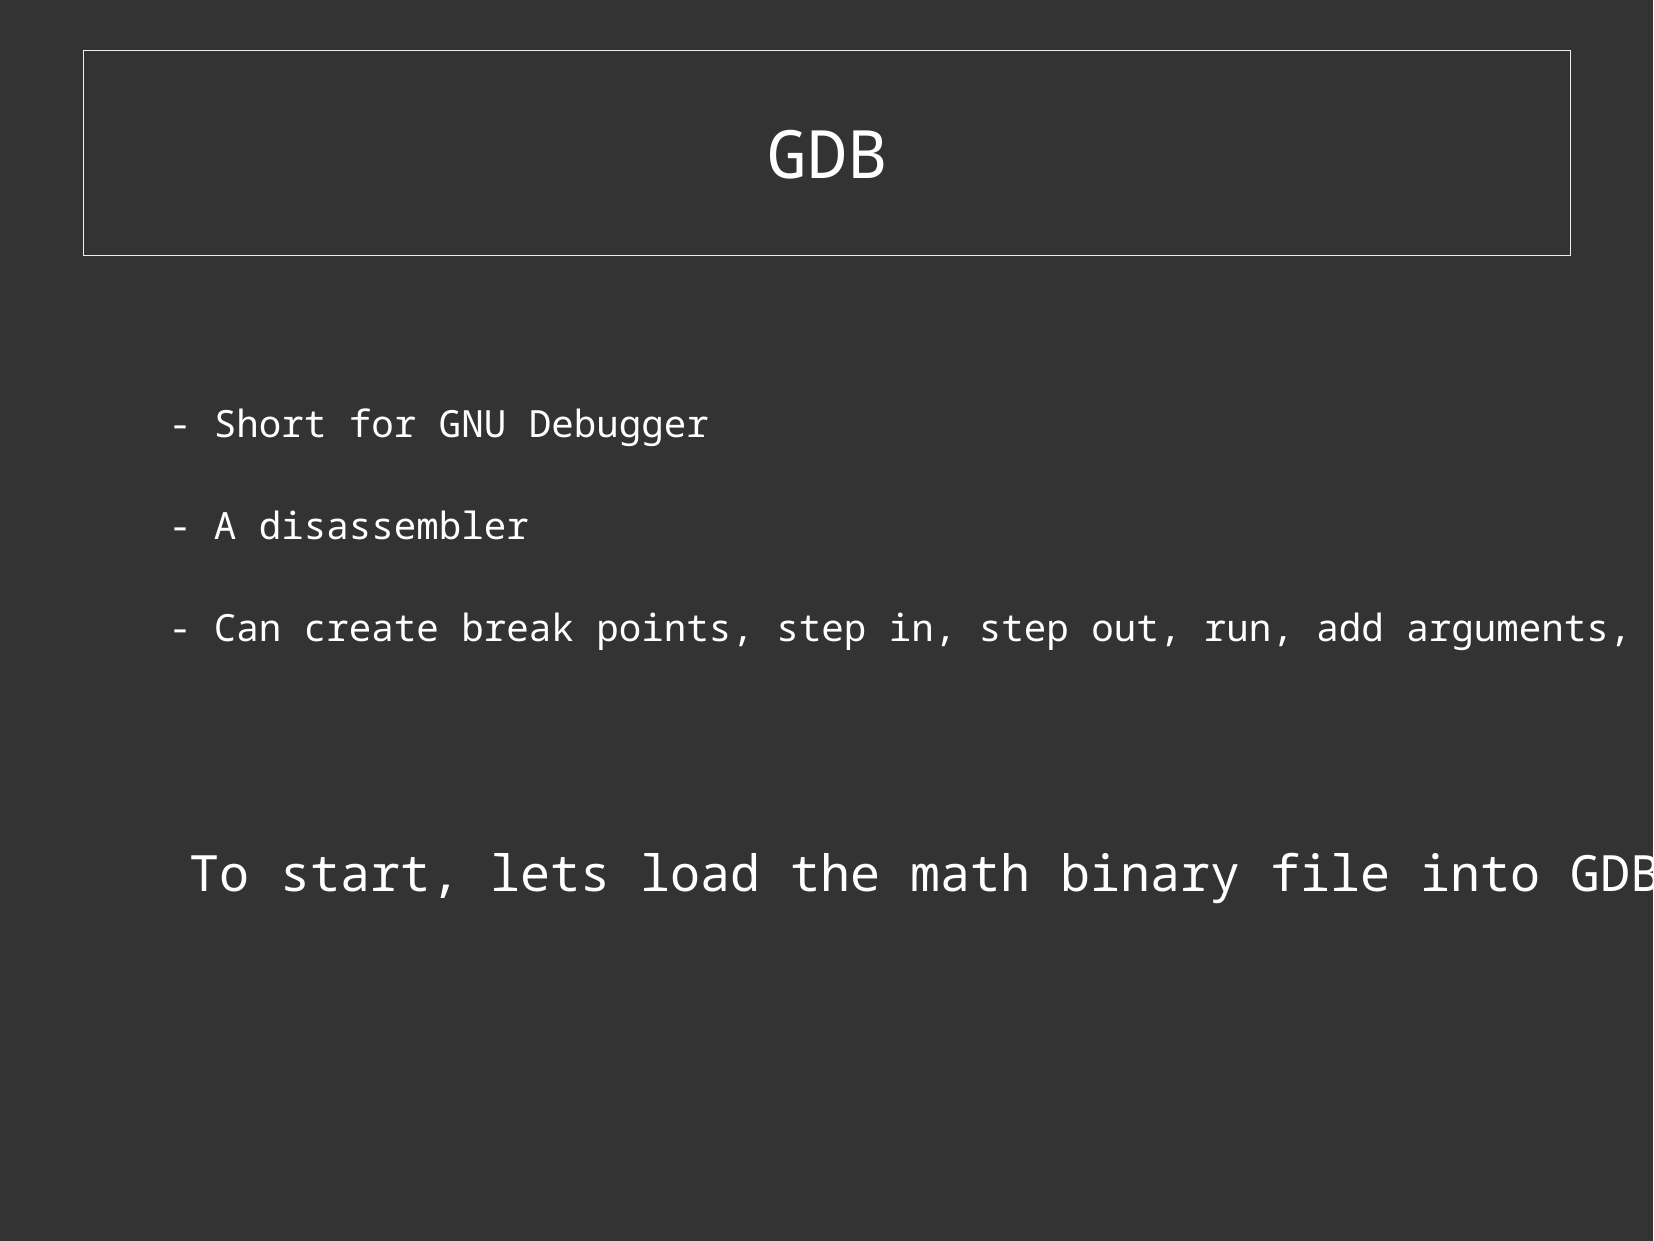

GDB
- Short for GNU Debugger
- A disassembler
- Can create break points, step in, step out, run, add arguments, etc
To start, lets load the math binary file into GDB.